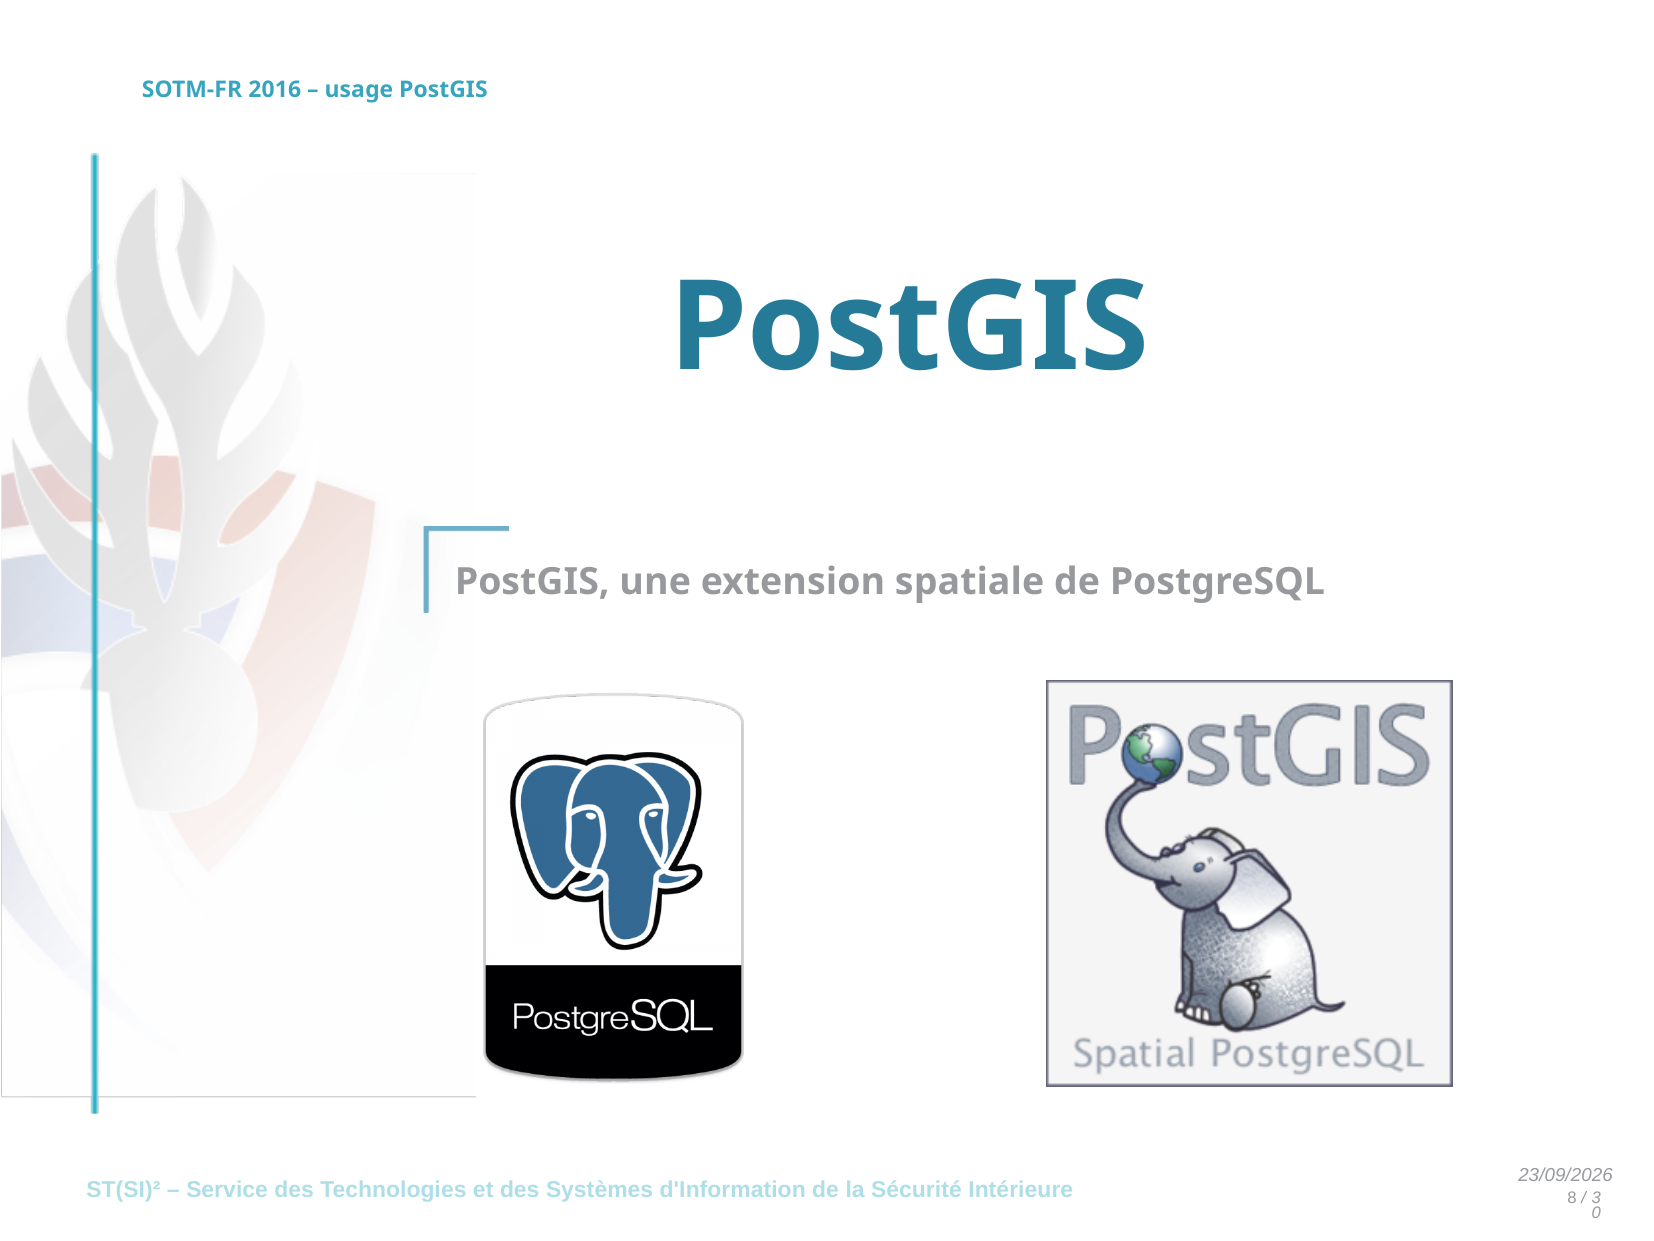

SOTM-FR 2016 – usage PostGIS
# PostGIS
PostGIS, une extension spatiale de PostgreSQL